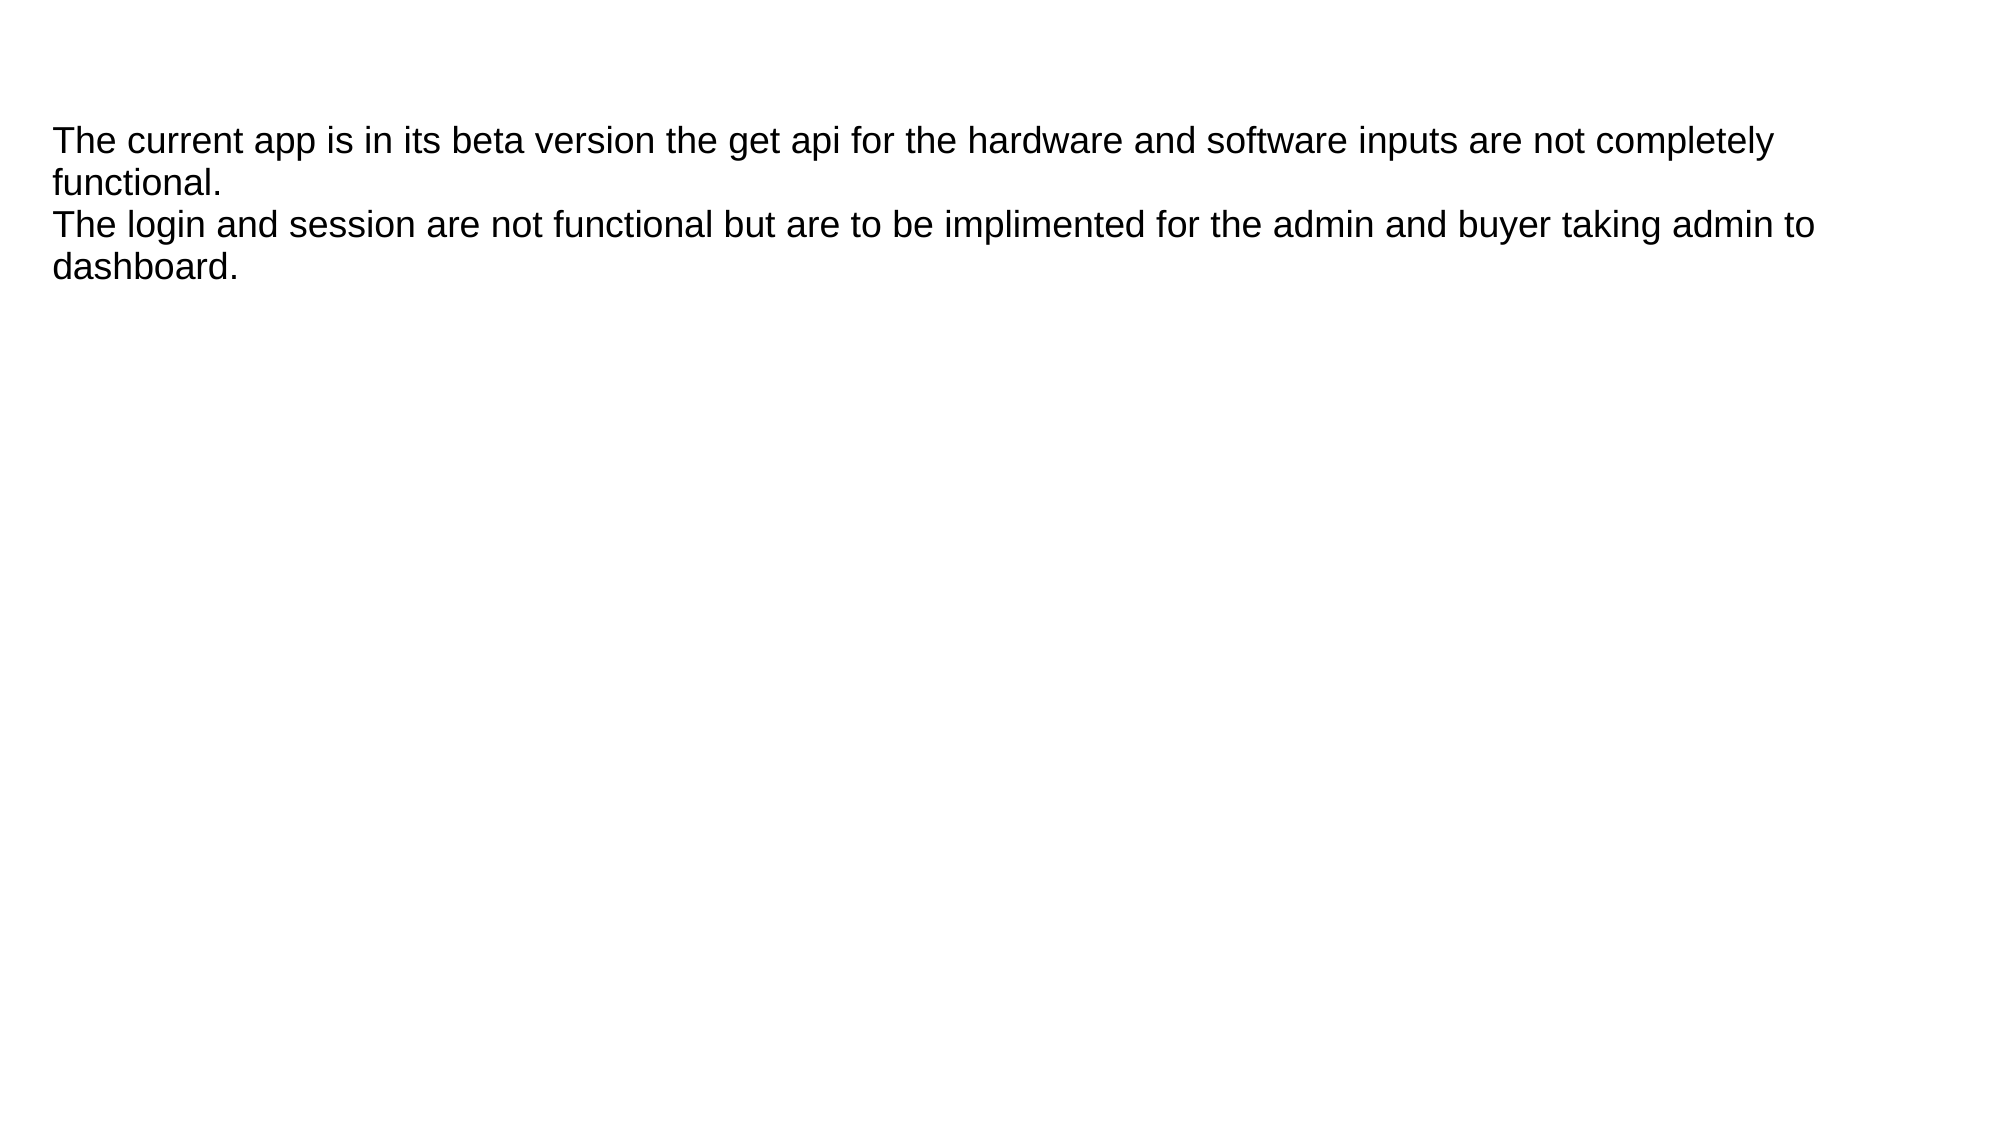

The current app is in its beta version the get api for the hardware and software inputs are not completely functional.
The login and session are not functional but are to be implimented for the admin and buyer taking admin to dashboard.